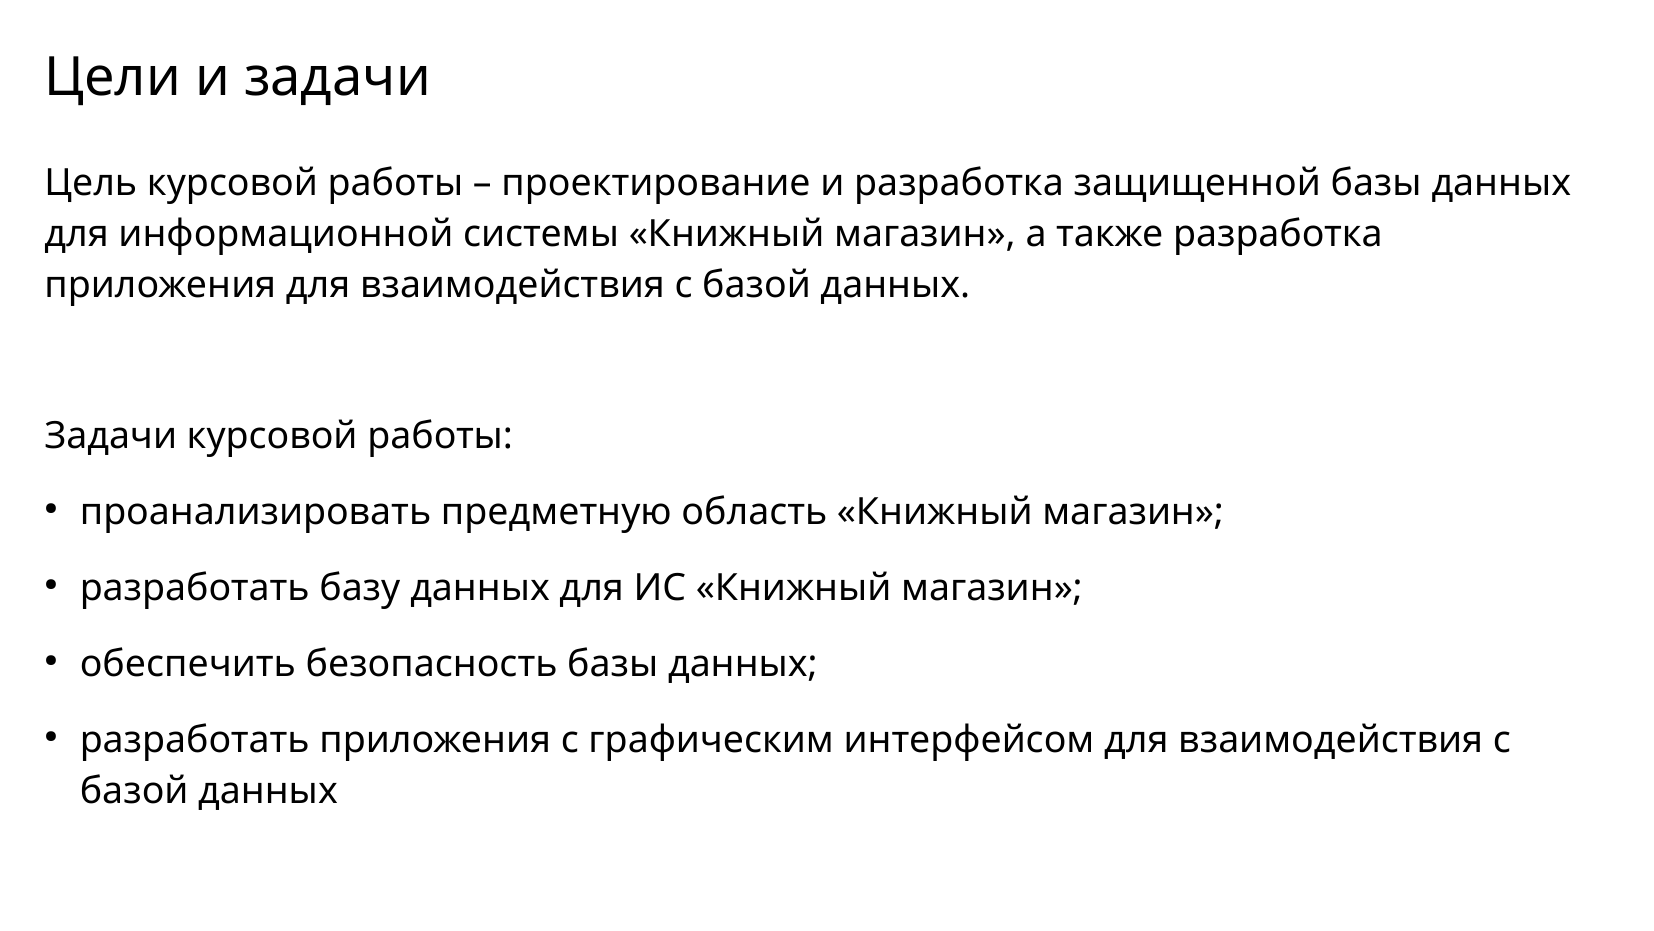

Цели и задачи
Цель курсовой работы – проектирование и разработка защищенной базы данных для информационной системы «Книжный магазин», а также разработка приложения для взаимодействия с базой данных.
Задачи курсовой работы:
проанализировать предметную область «Книжный магазин»;
разработать базу данных для ИС «Книжный магазин»;
обеспечить безопасность базы данных;
разработать приложения с графическим интерфейсом для взаимодействия с базой данных